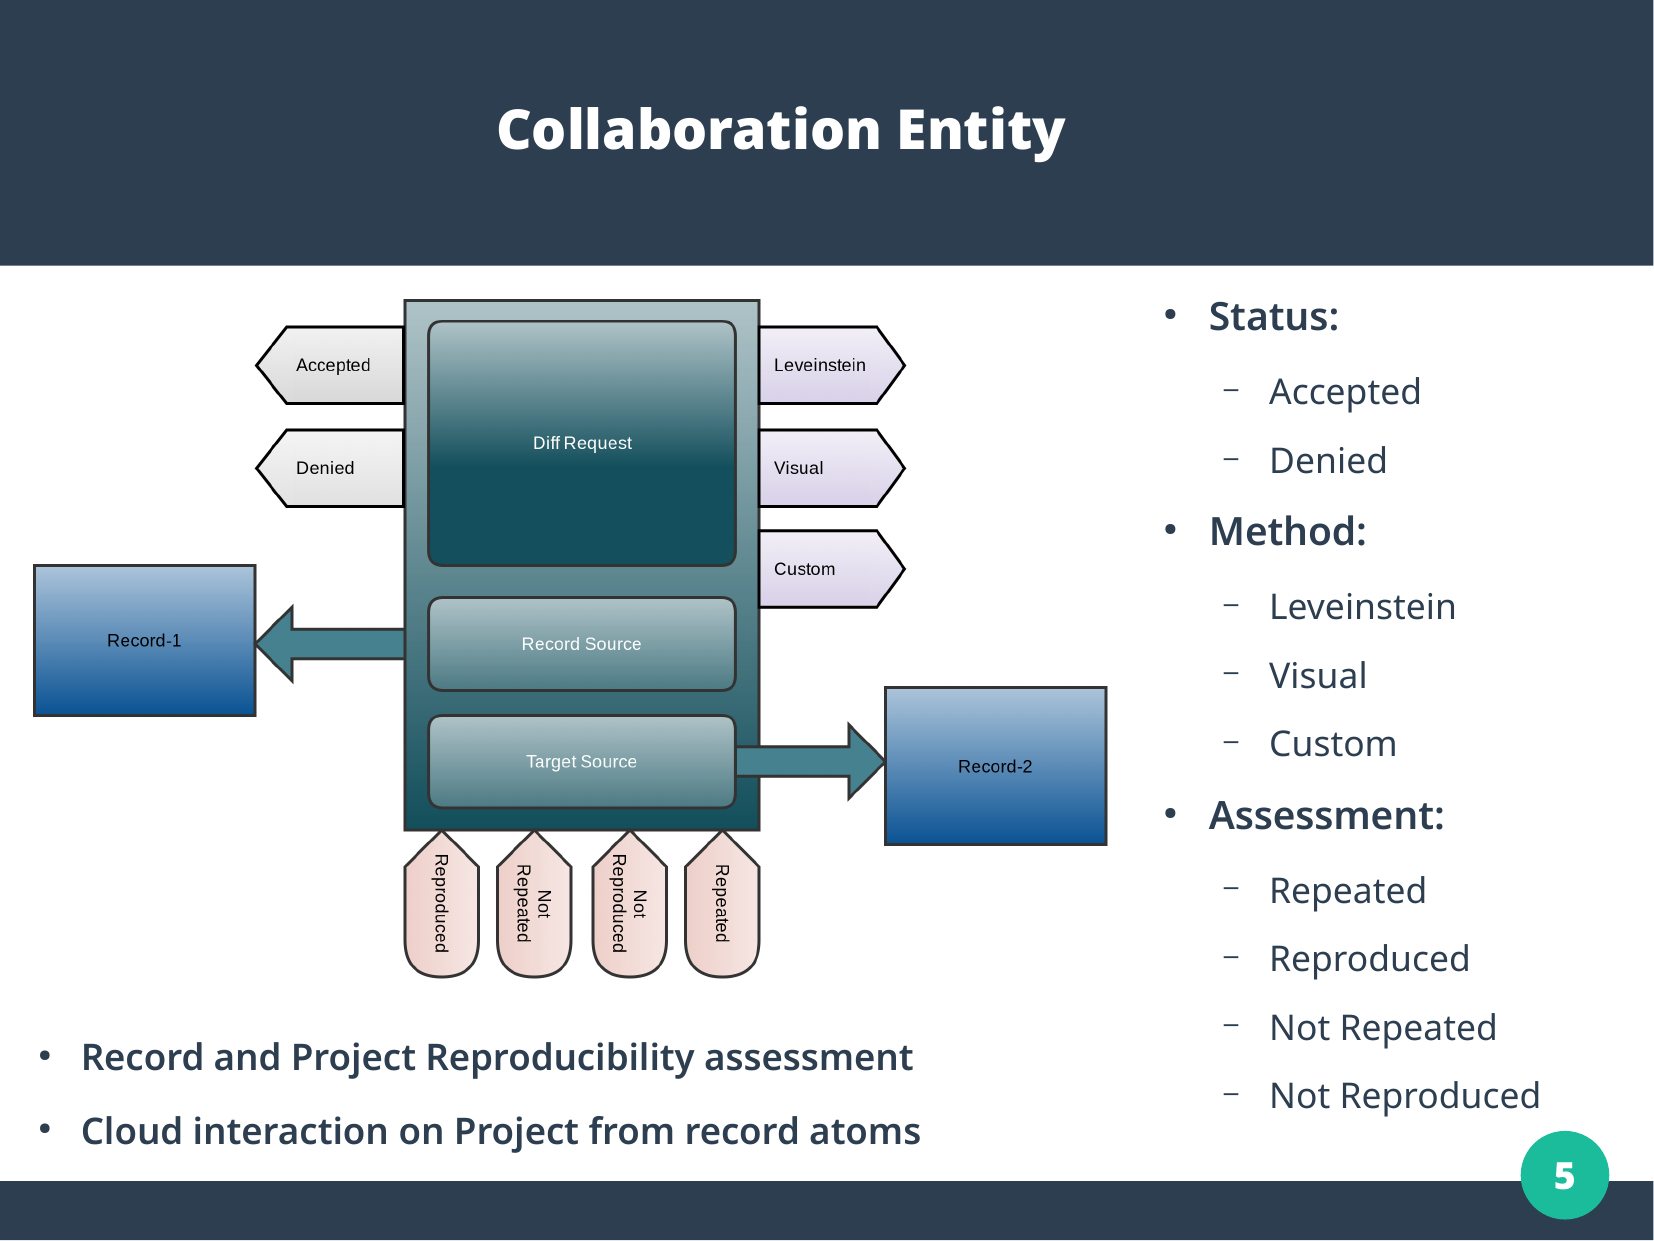

# Collaboration Entity
Status:
Accepted
Denied
Method:
Leveinstein
Visual
Custom
Assessment:
Repeated
Reproduced
Not Repeated
Not Reproduced
Record and Project Reproducibility assessment
Cloud interaction on Project from record atoms
5